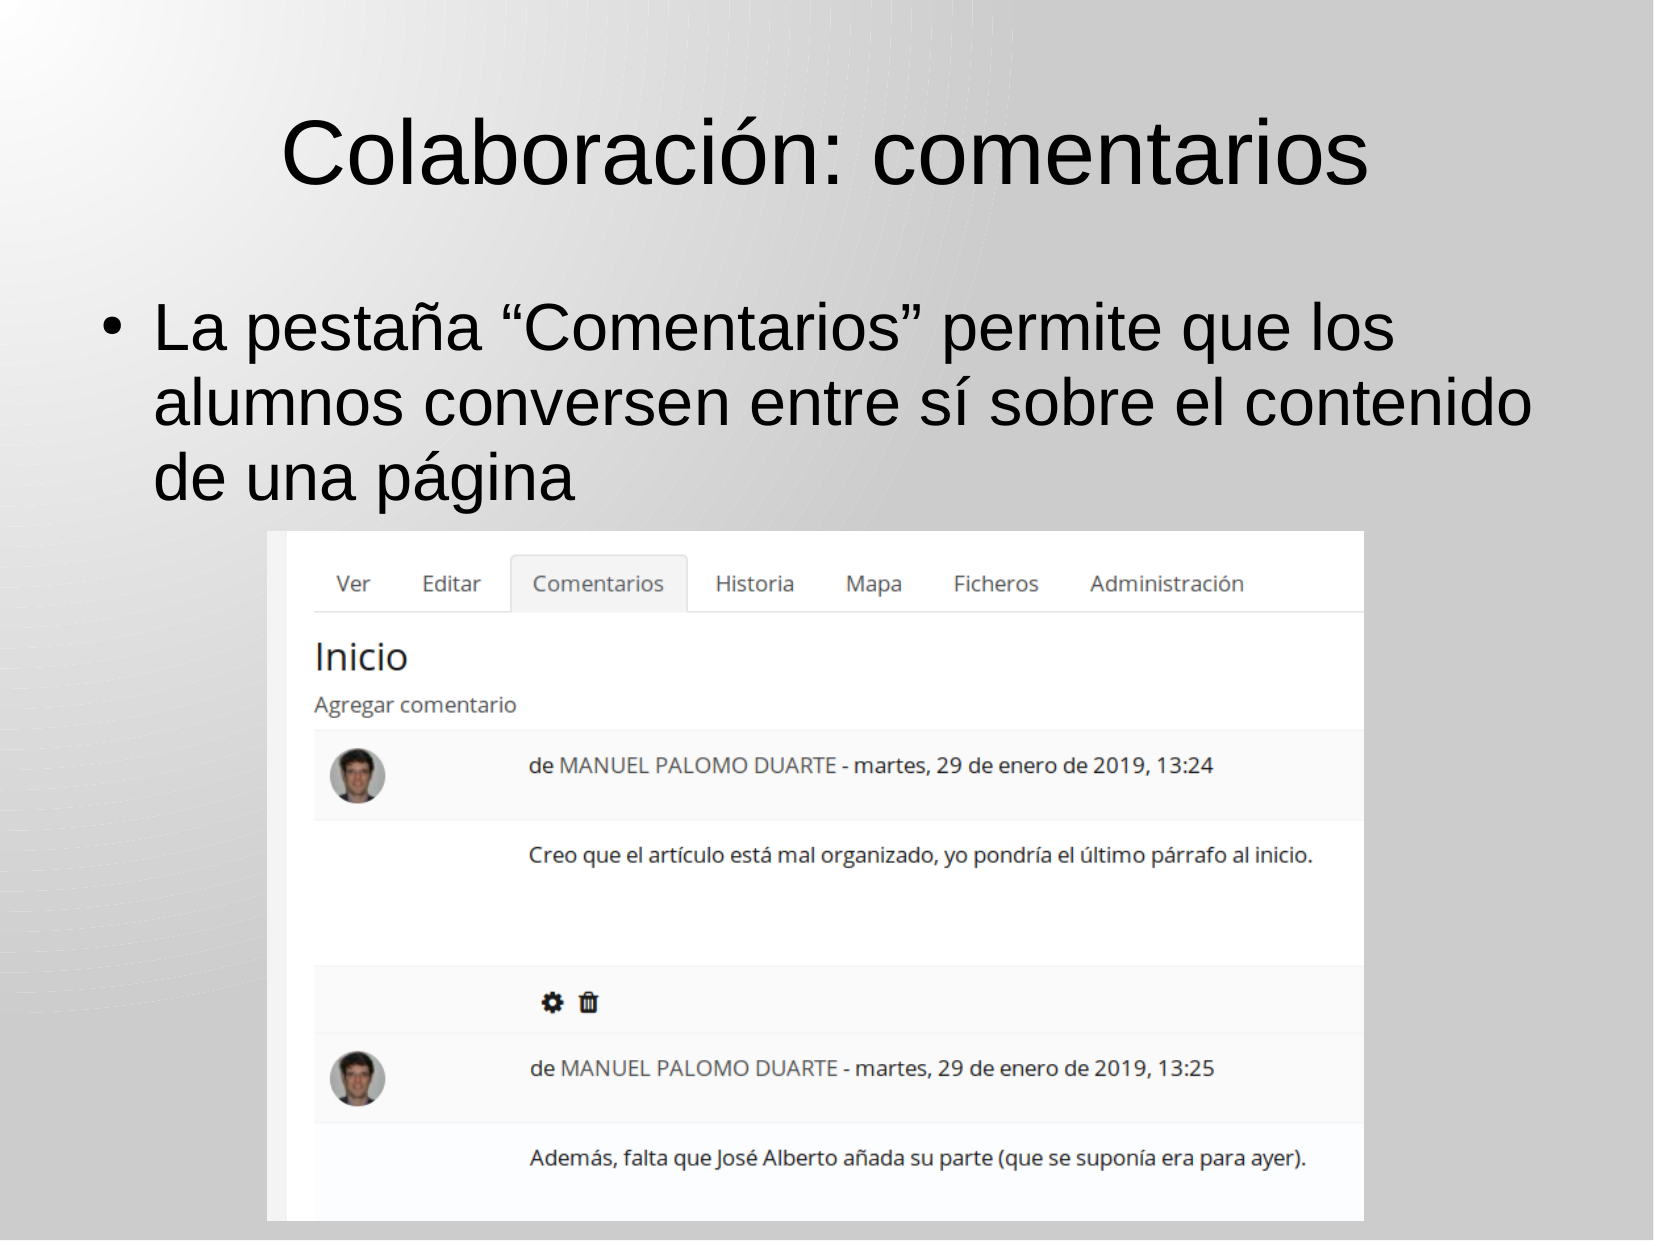

# Colaboración: comentarios
La pestaña “Comentarios” permite que los alumnos conversen entre sí sobre el contenido de una página